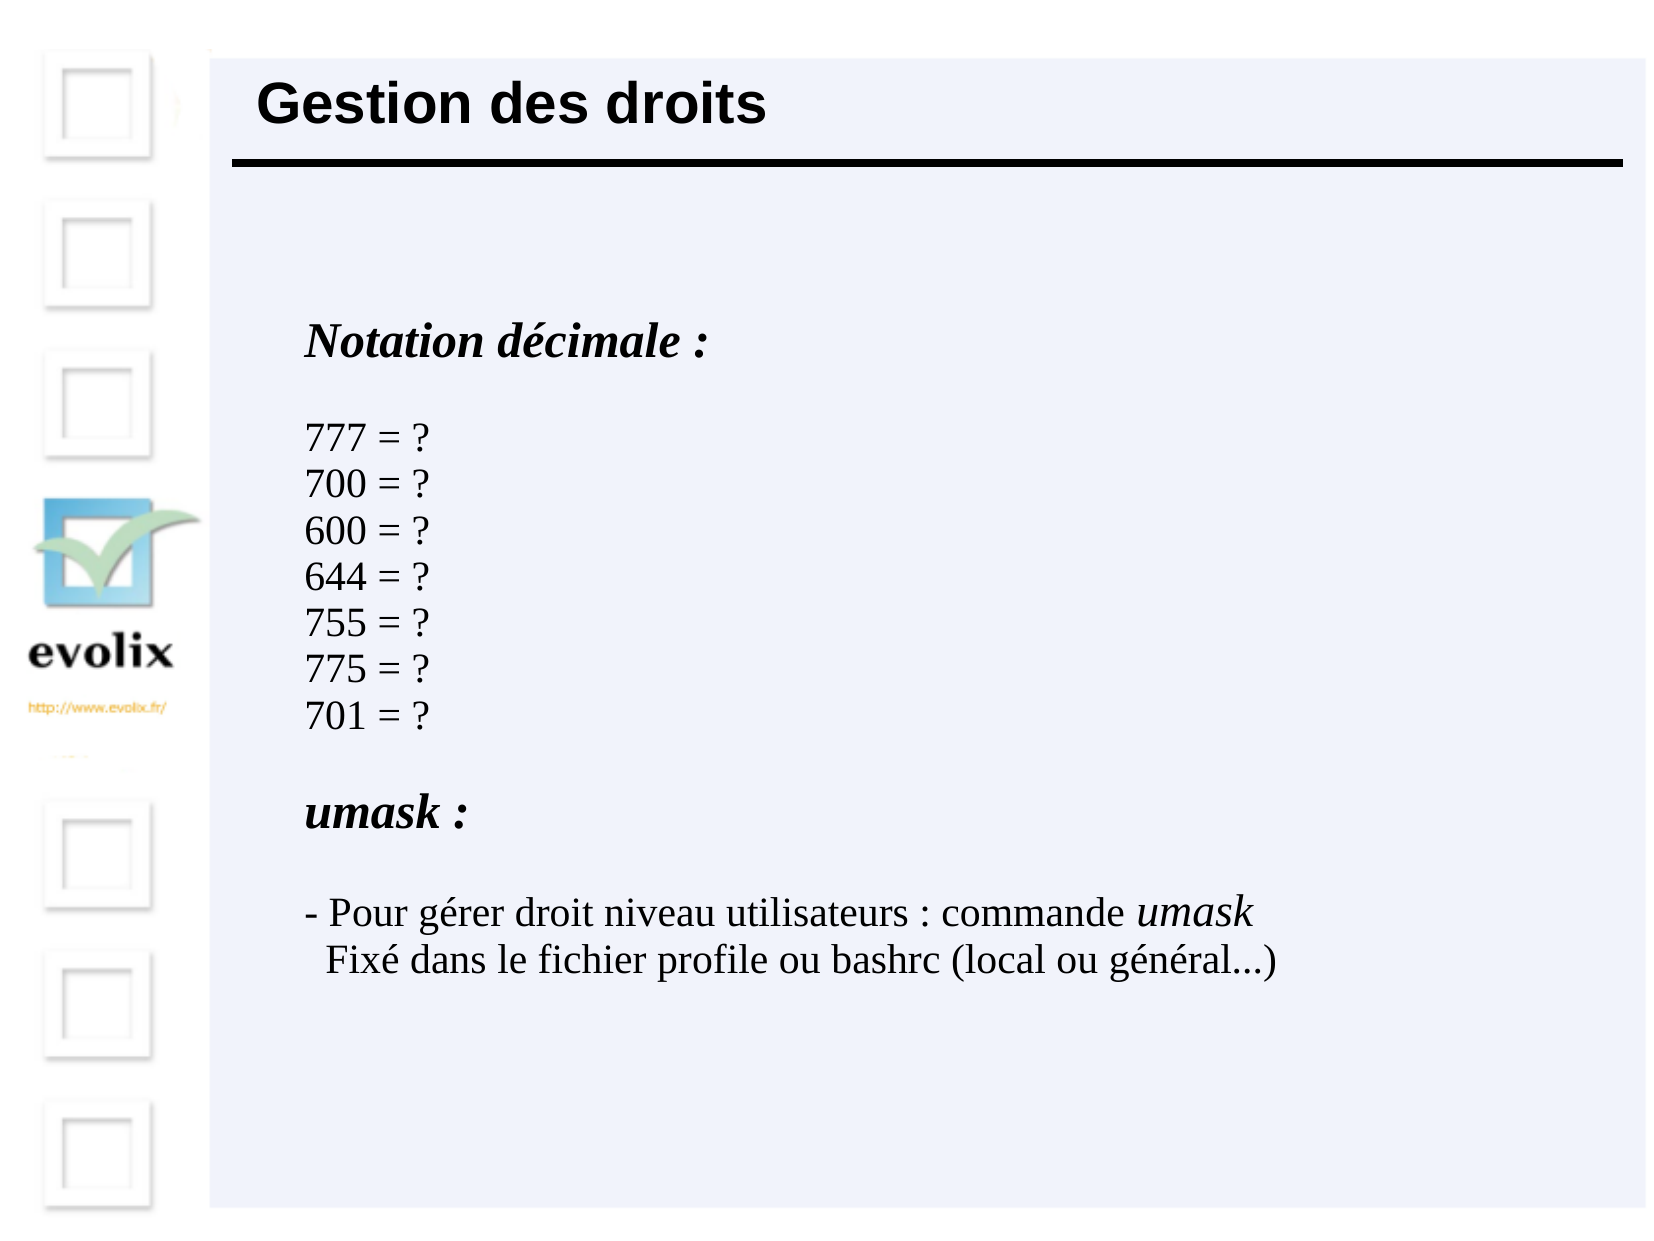

Gestion des droits
# Notation décimale :
777 = ?
700 = ?
600 = ?
644 = ?
755 = ?
775 = ?
701 = ?
umask :
- Pour gérer droit niveau utilisateurs : commande umask
 Fixé dans le fichier profile ou bashrc (local ou général...)